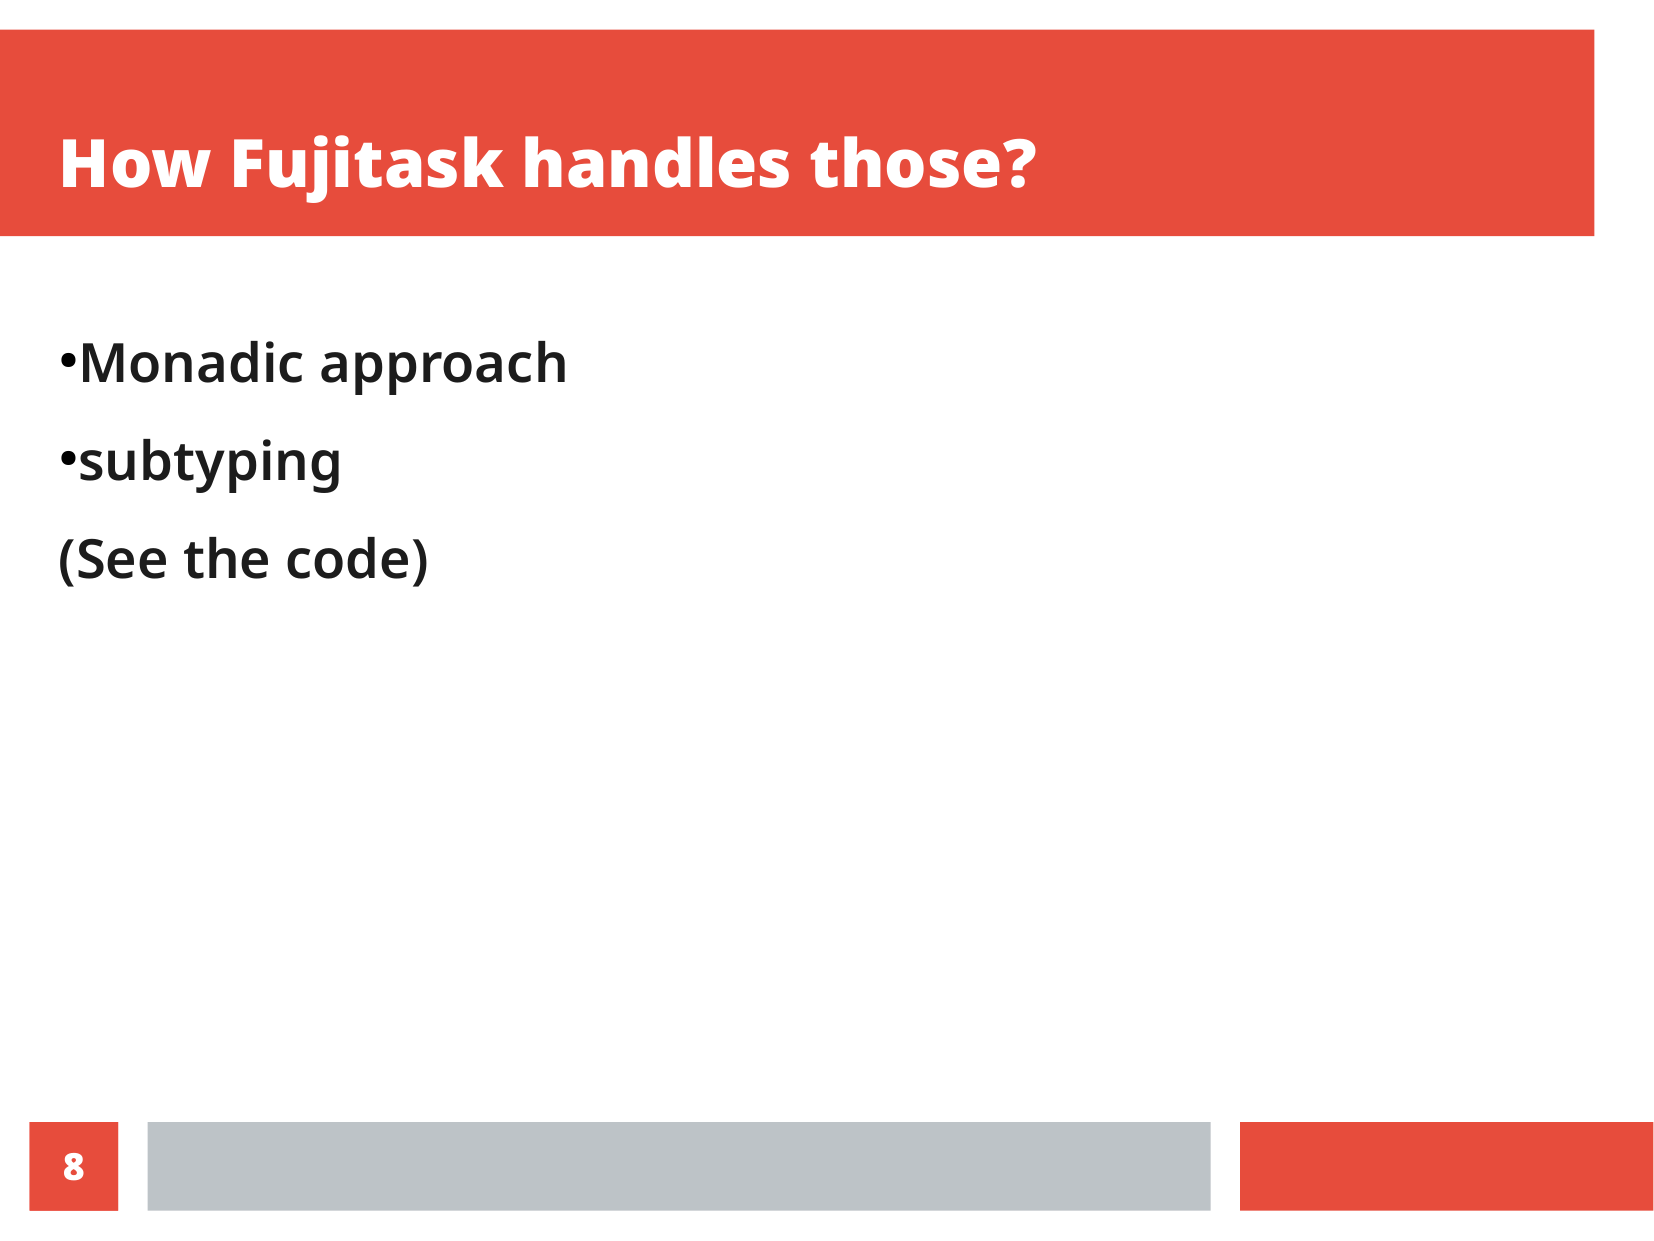

# How Fujitask handles those?
Monadic approach
subtyping
(See the code)
8